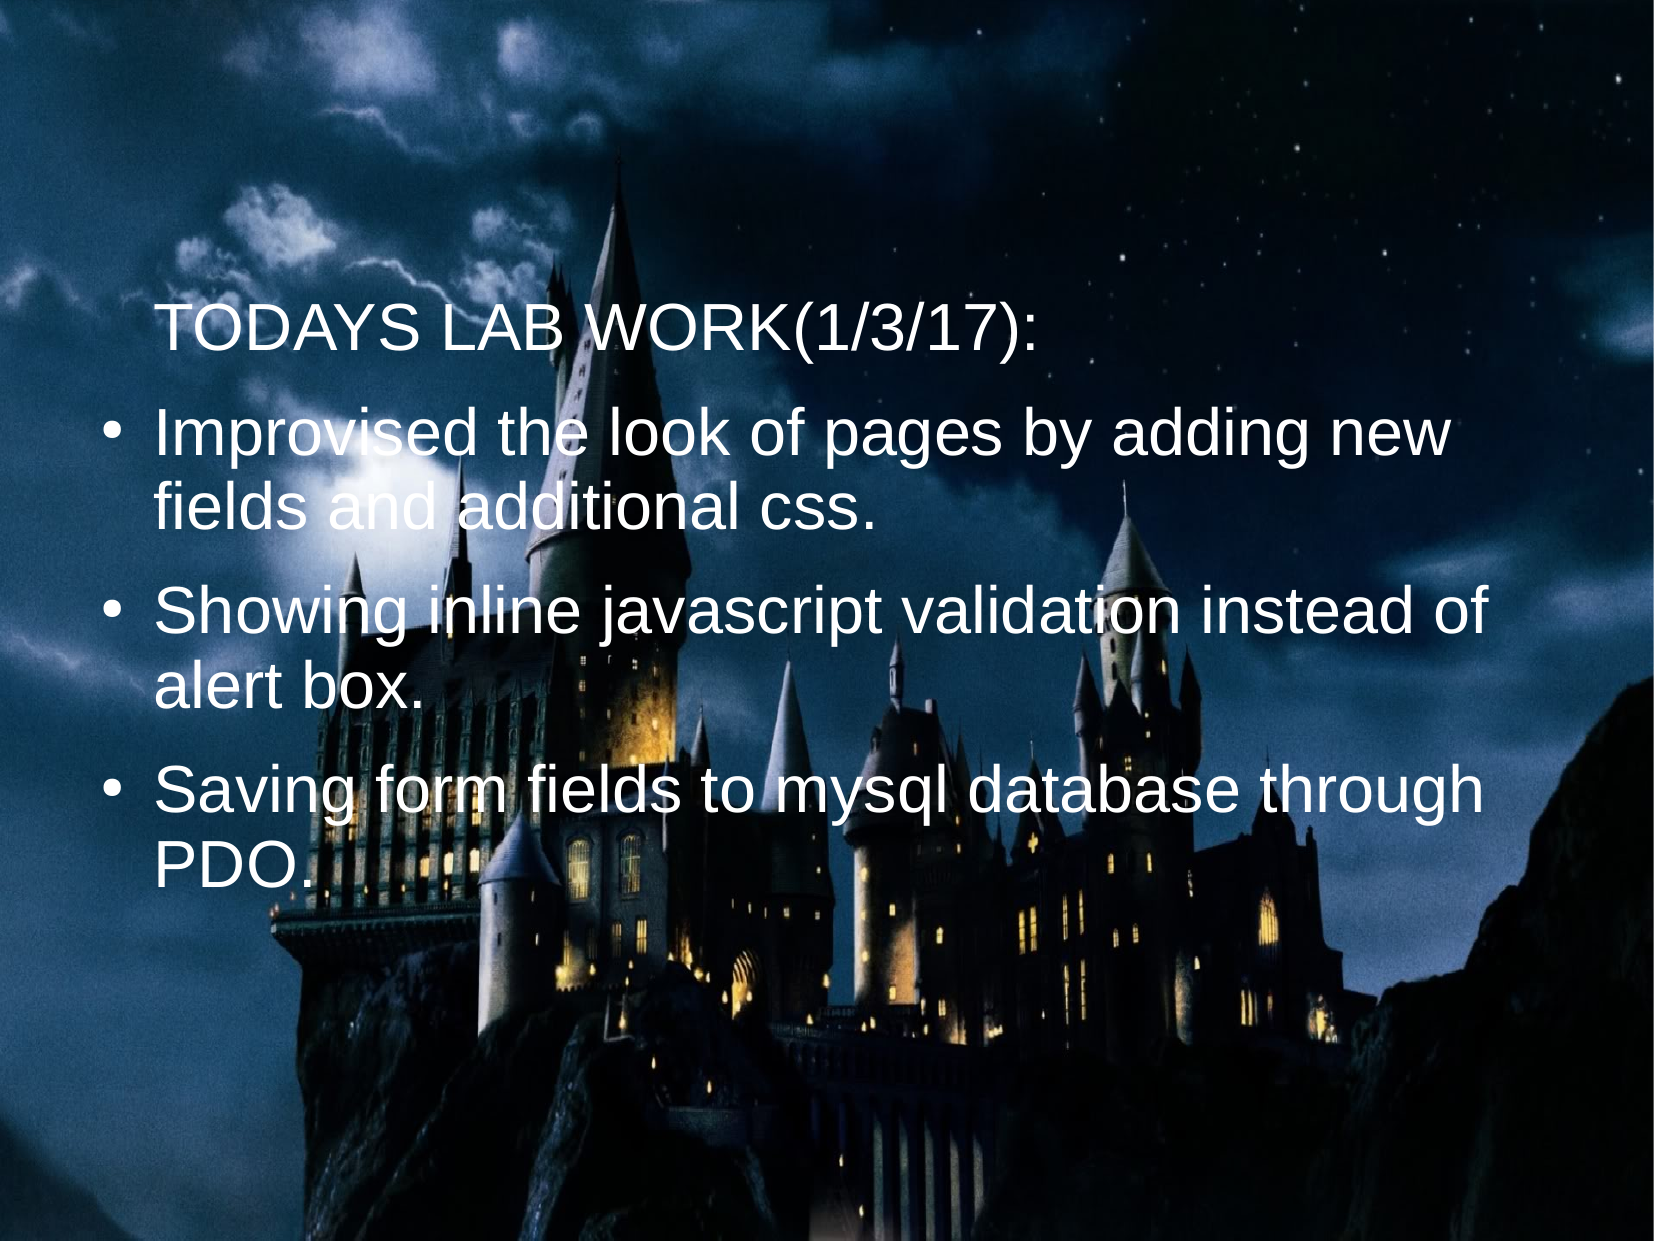

# TODAYS LAB WORK(1/3/17):
Improvised the look of pages by adding new fields and additional css.
Showing inline javascript validation instead of alert box.
Saving form fields to mysql database through PDO.